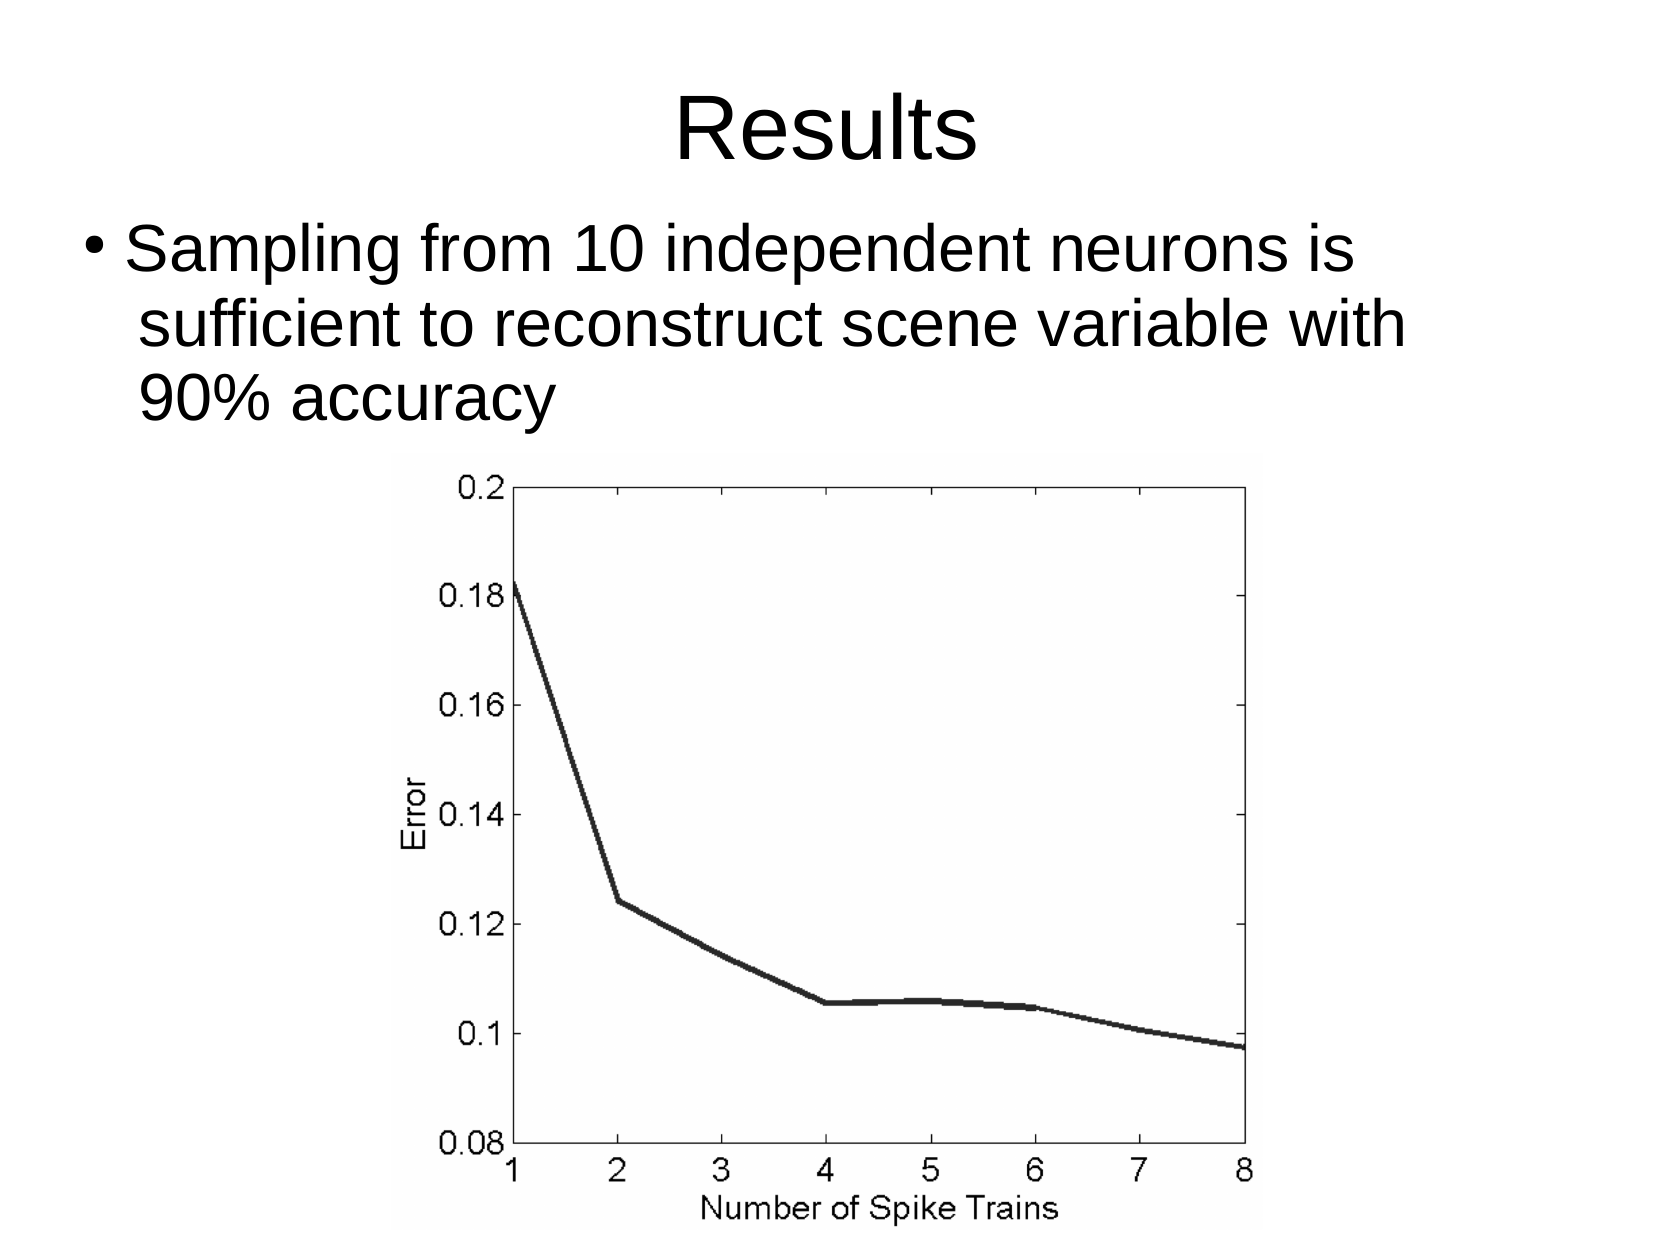

# Results
 Sampling from 10 independent neurons is sufficient to reconstruct scene variable with 90% accuracy